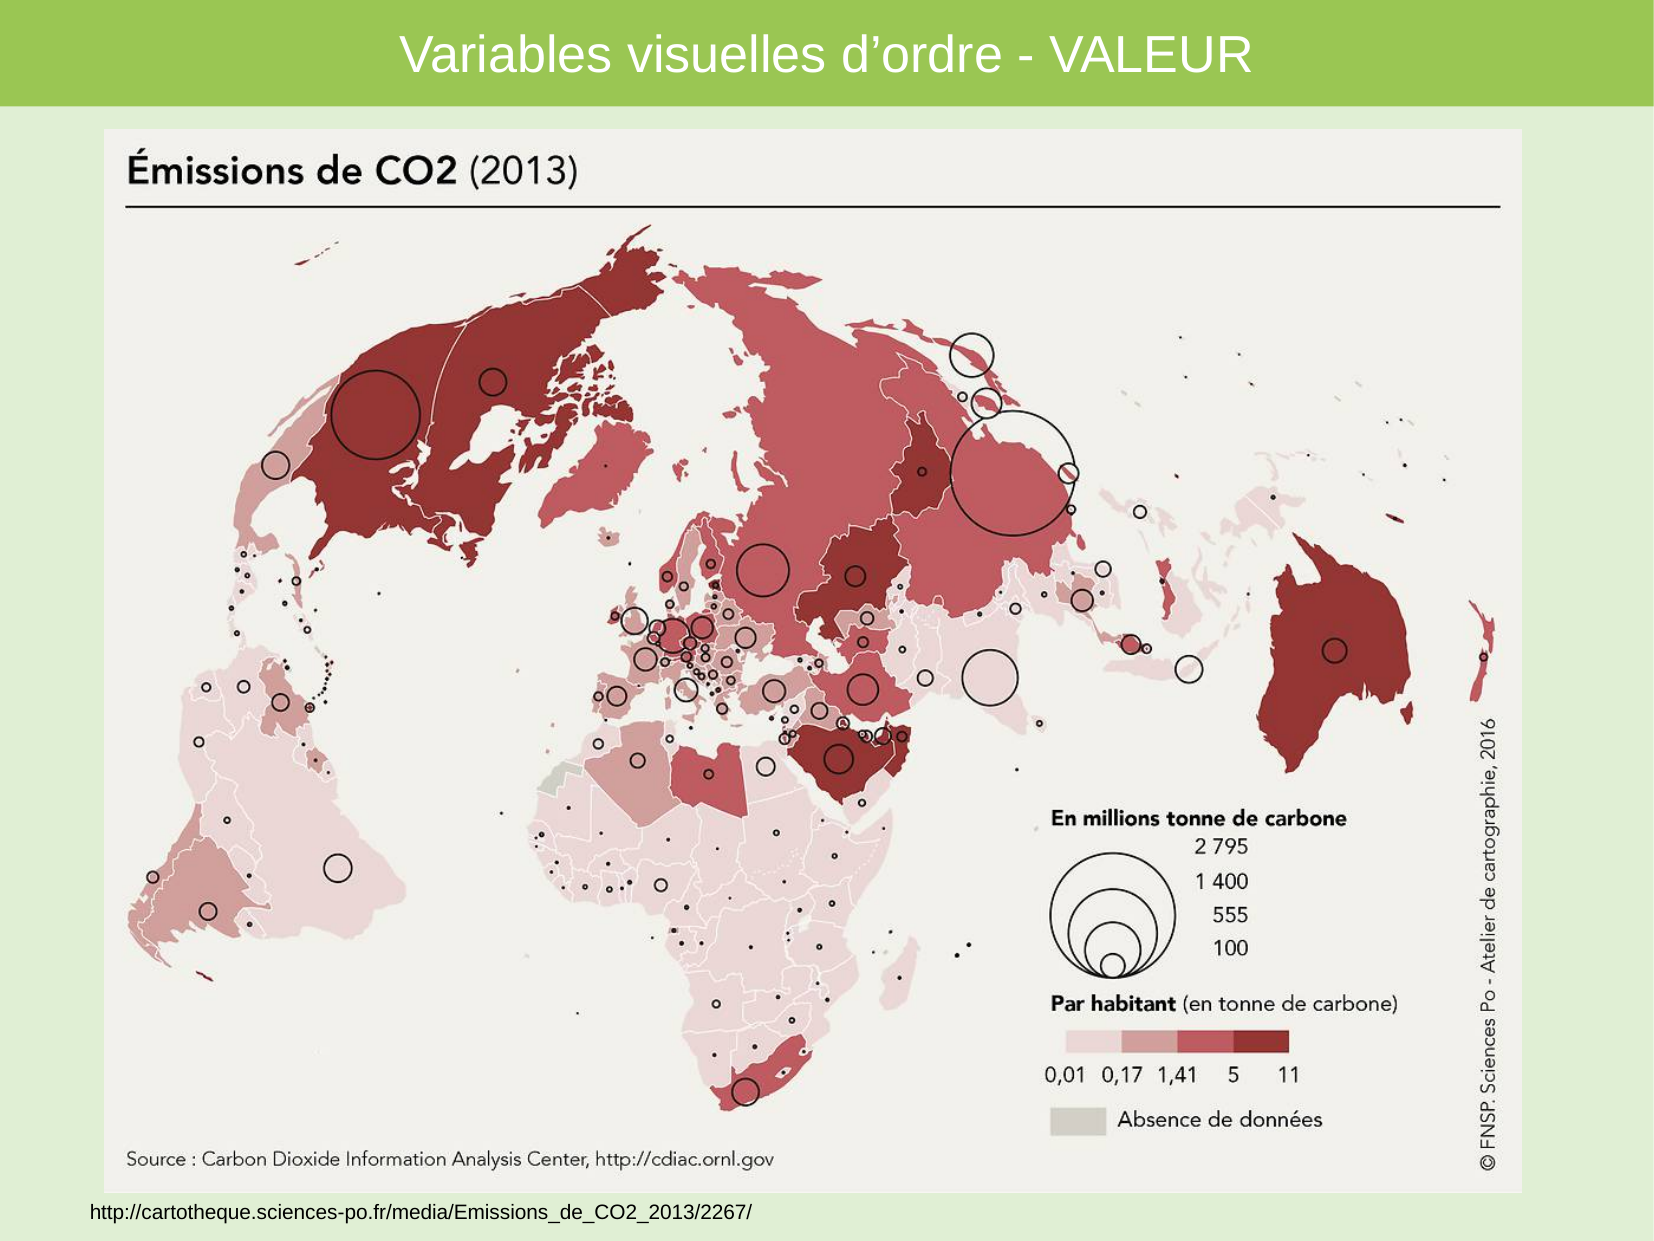

# Variables visuelles d’ordre - VALEUR
http://cartotheque.sciences-po.fr/media/Emissions_de_CO2_2013/2267/